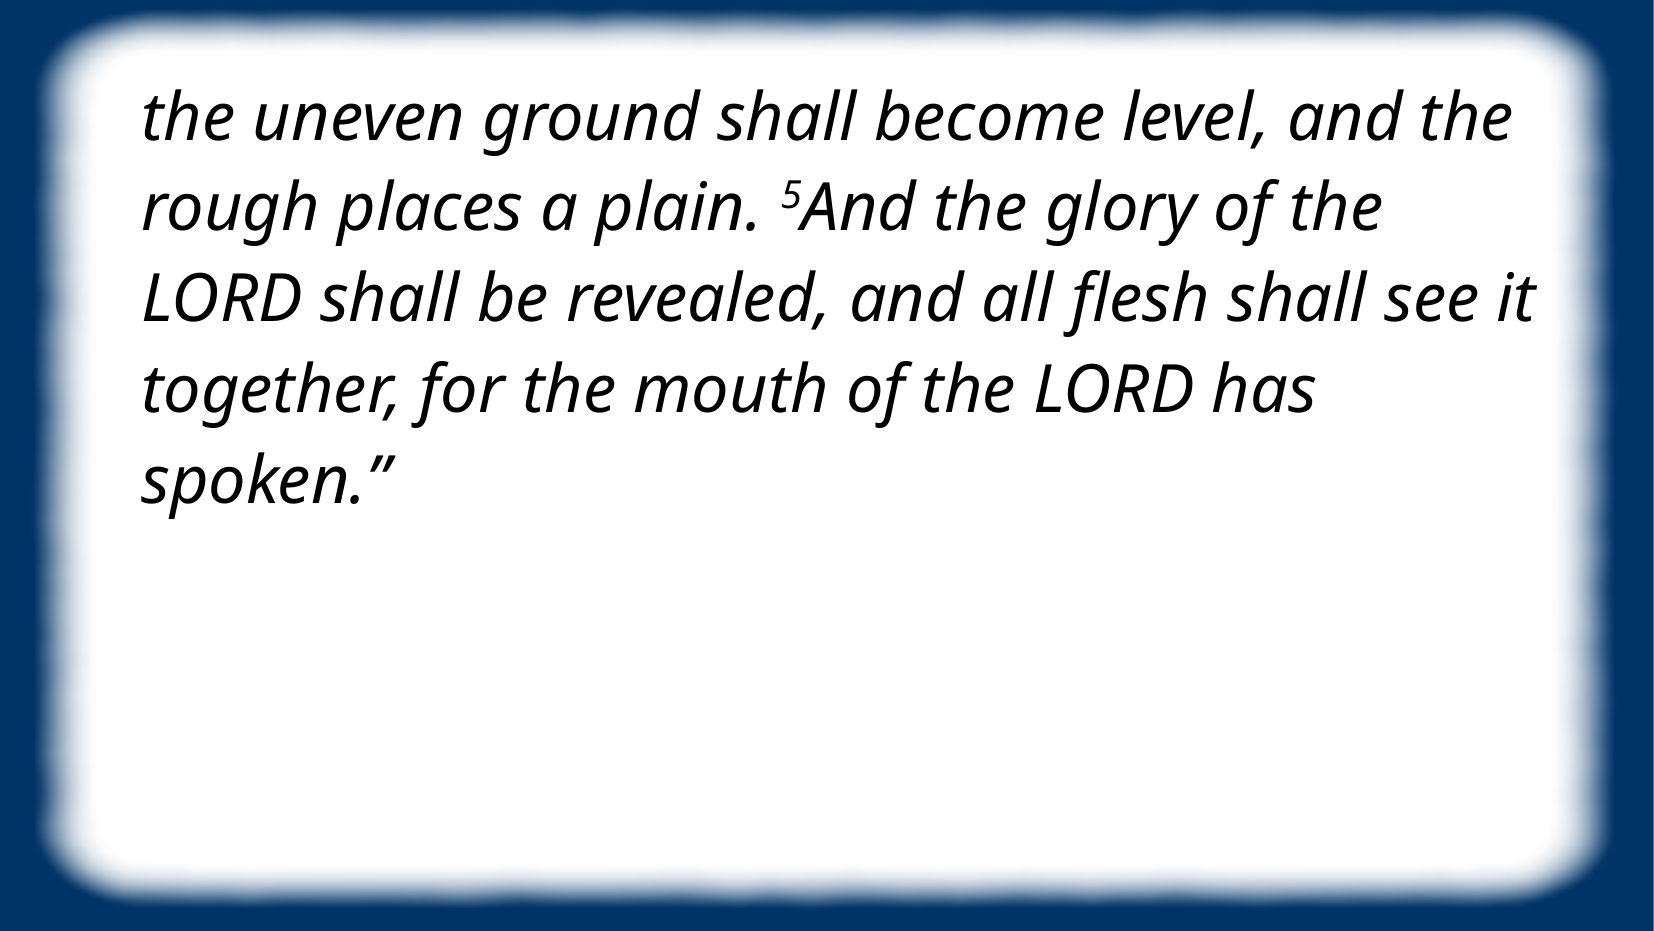

the uneven ground shall become level, and the rough places a plain. 5And the glory of the LORD shall be revealed, and all flesh shall see it together, for the mouth of the LORD has spoken.”